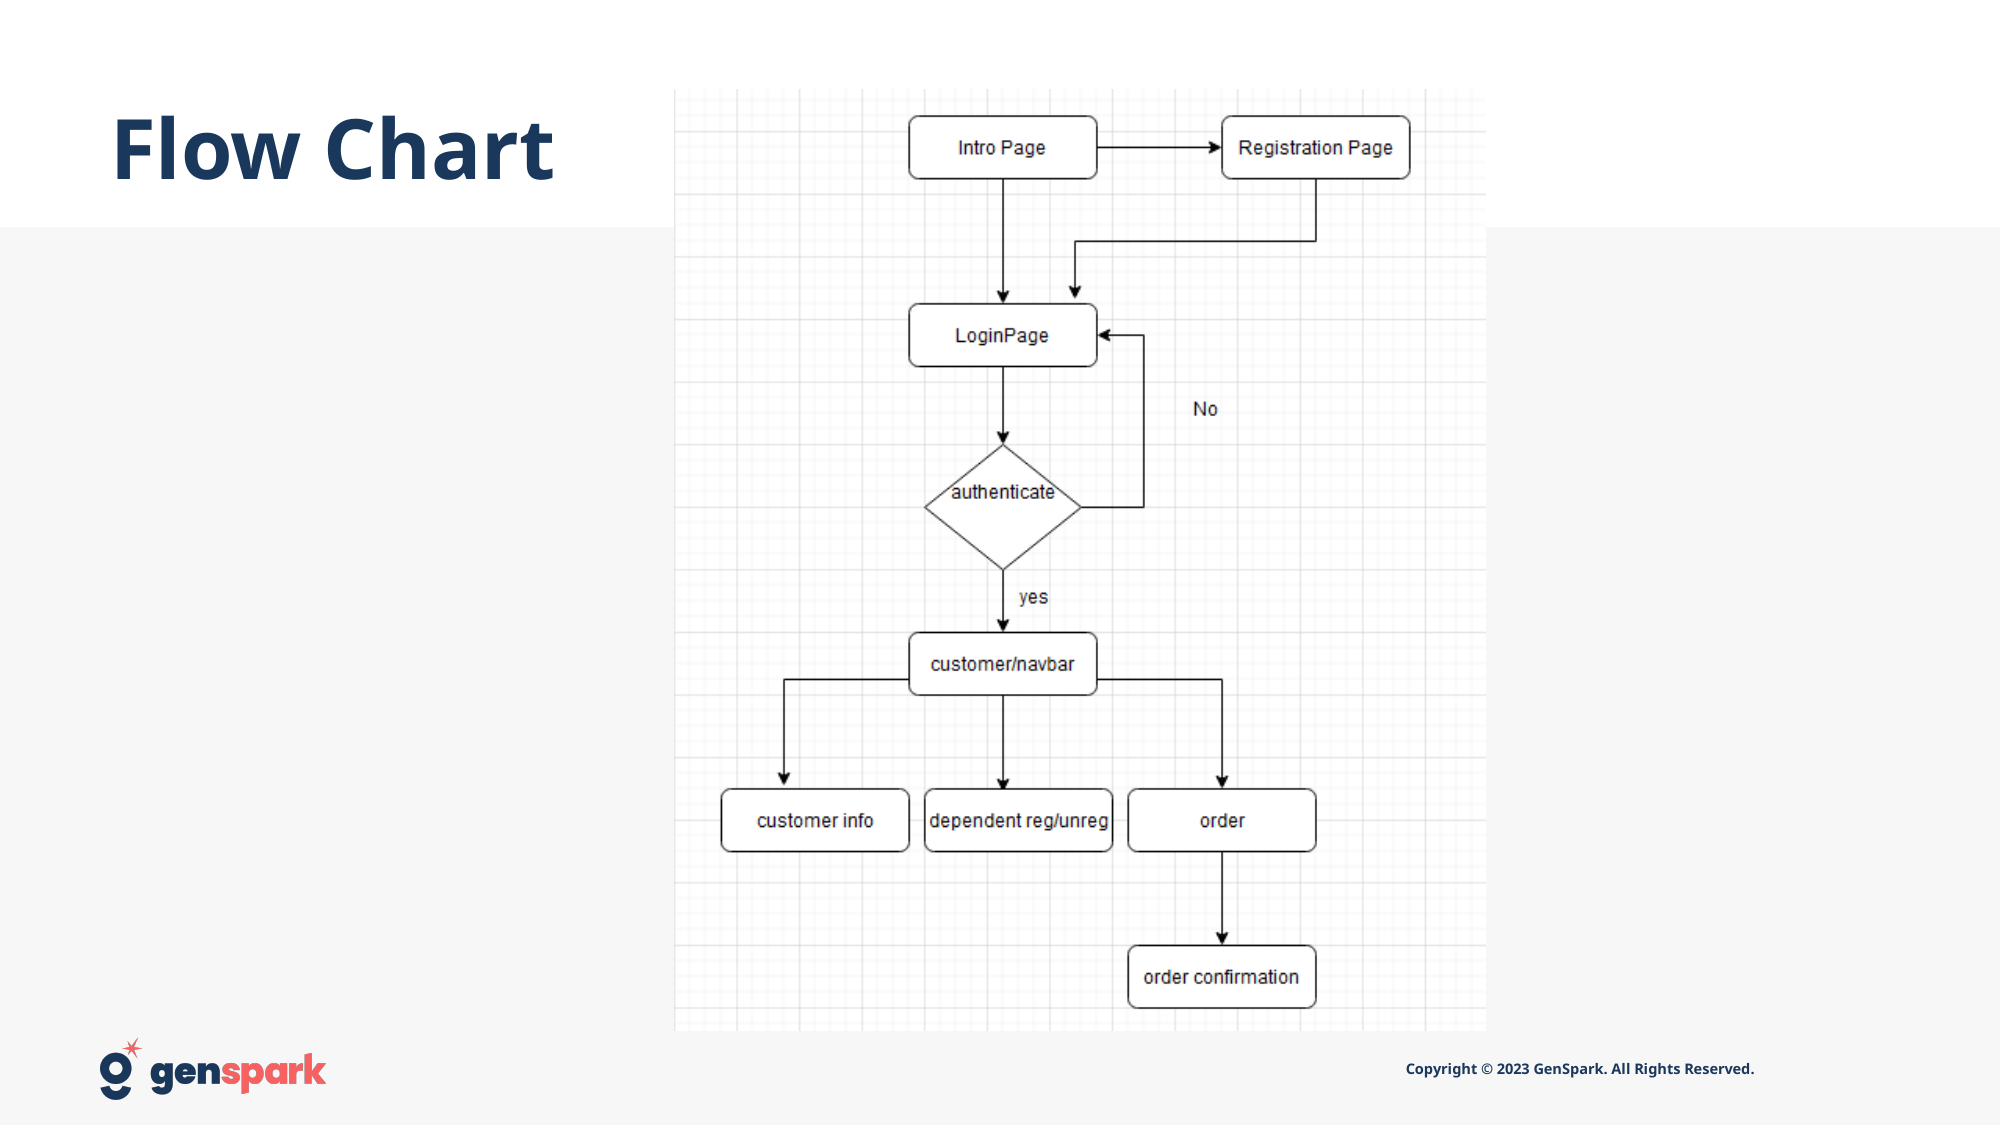

# Flow Chart
Copyright © 2023 GenSpark. All Rights Reserved.